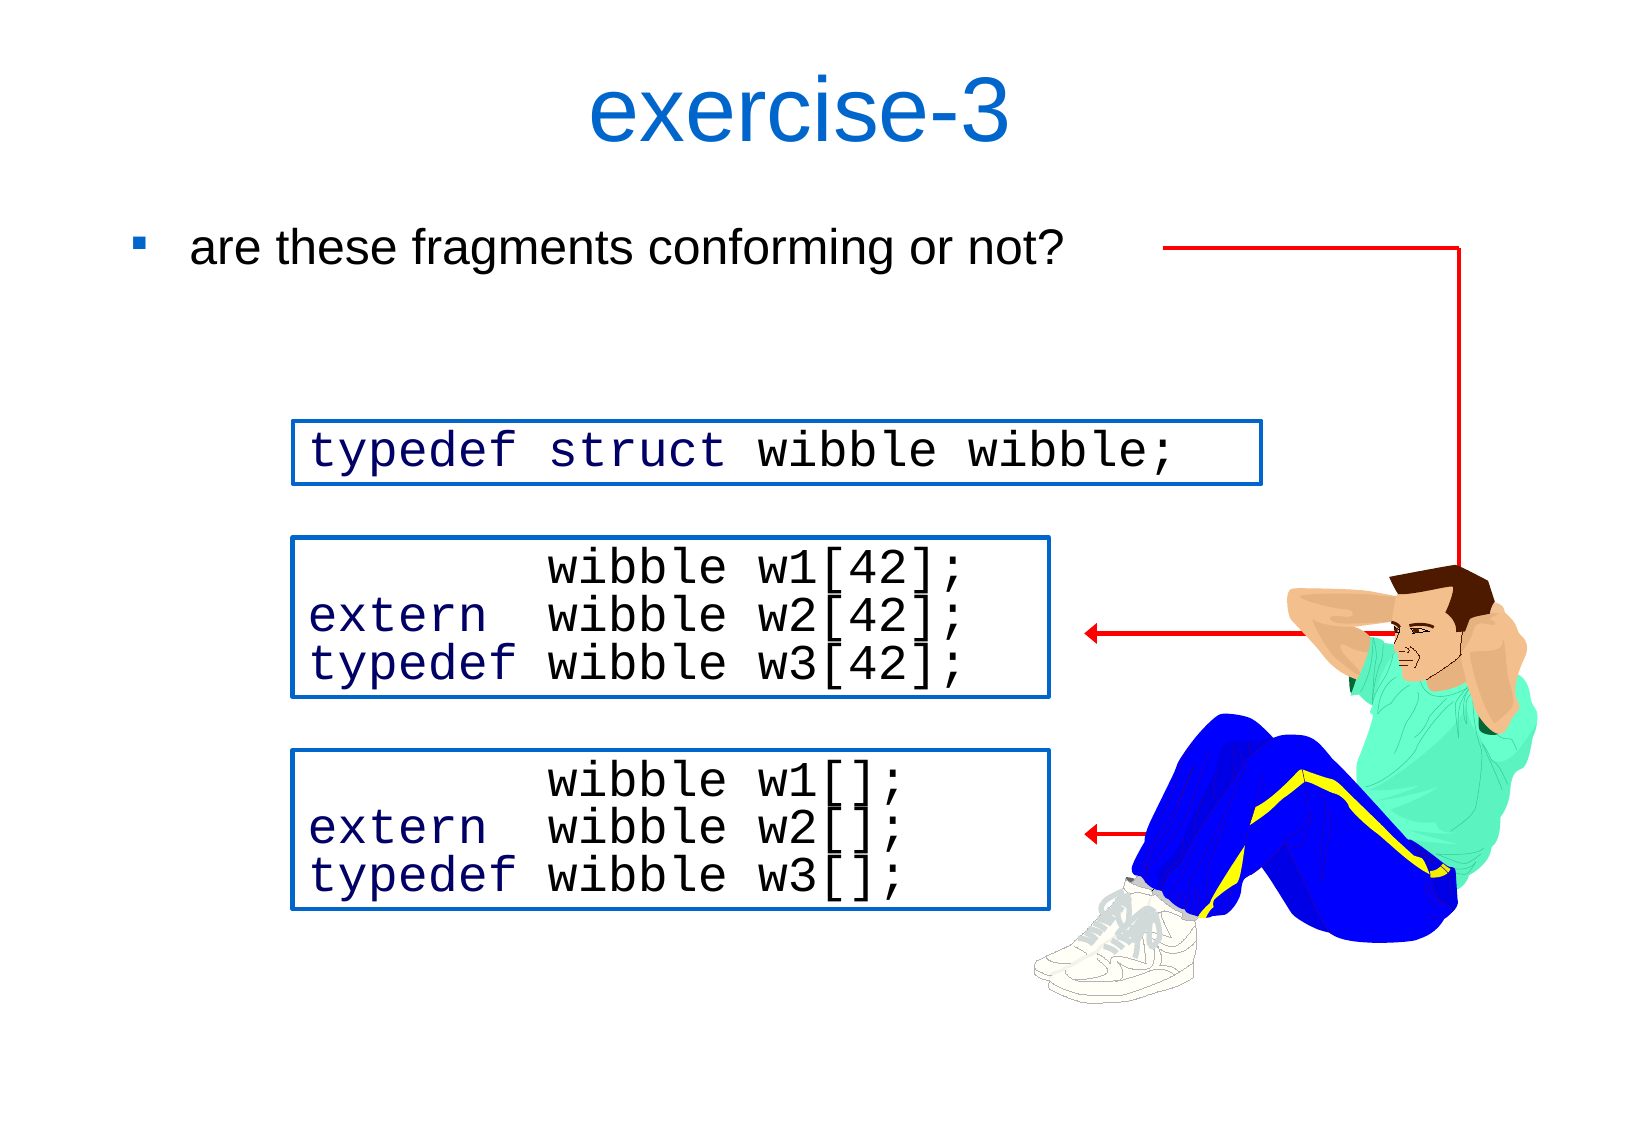

exercise-3
# are these fragments conforming or not?
typedef struct wibble wibble;
 wibble w1[42];
extern wibble w2[42];
typedef wibble w3[42];
 wibble w1[];
extern wibble w2[];
typedef wibble w3[];